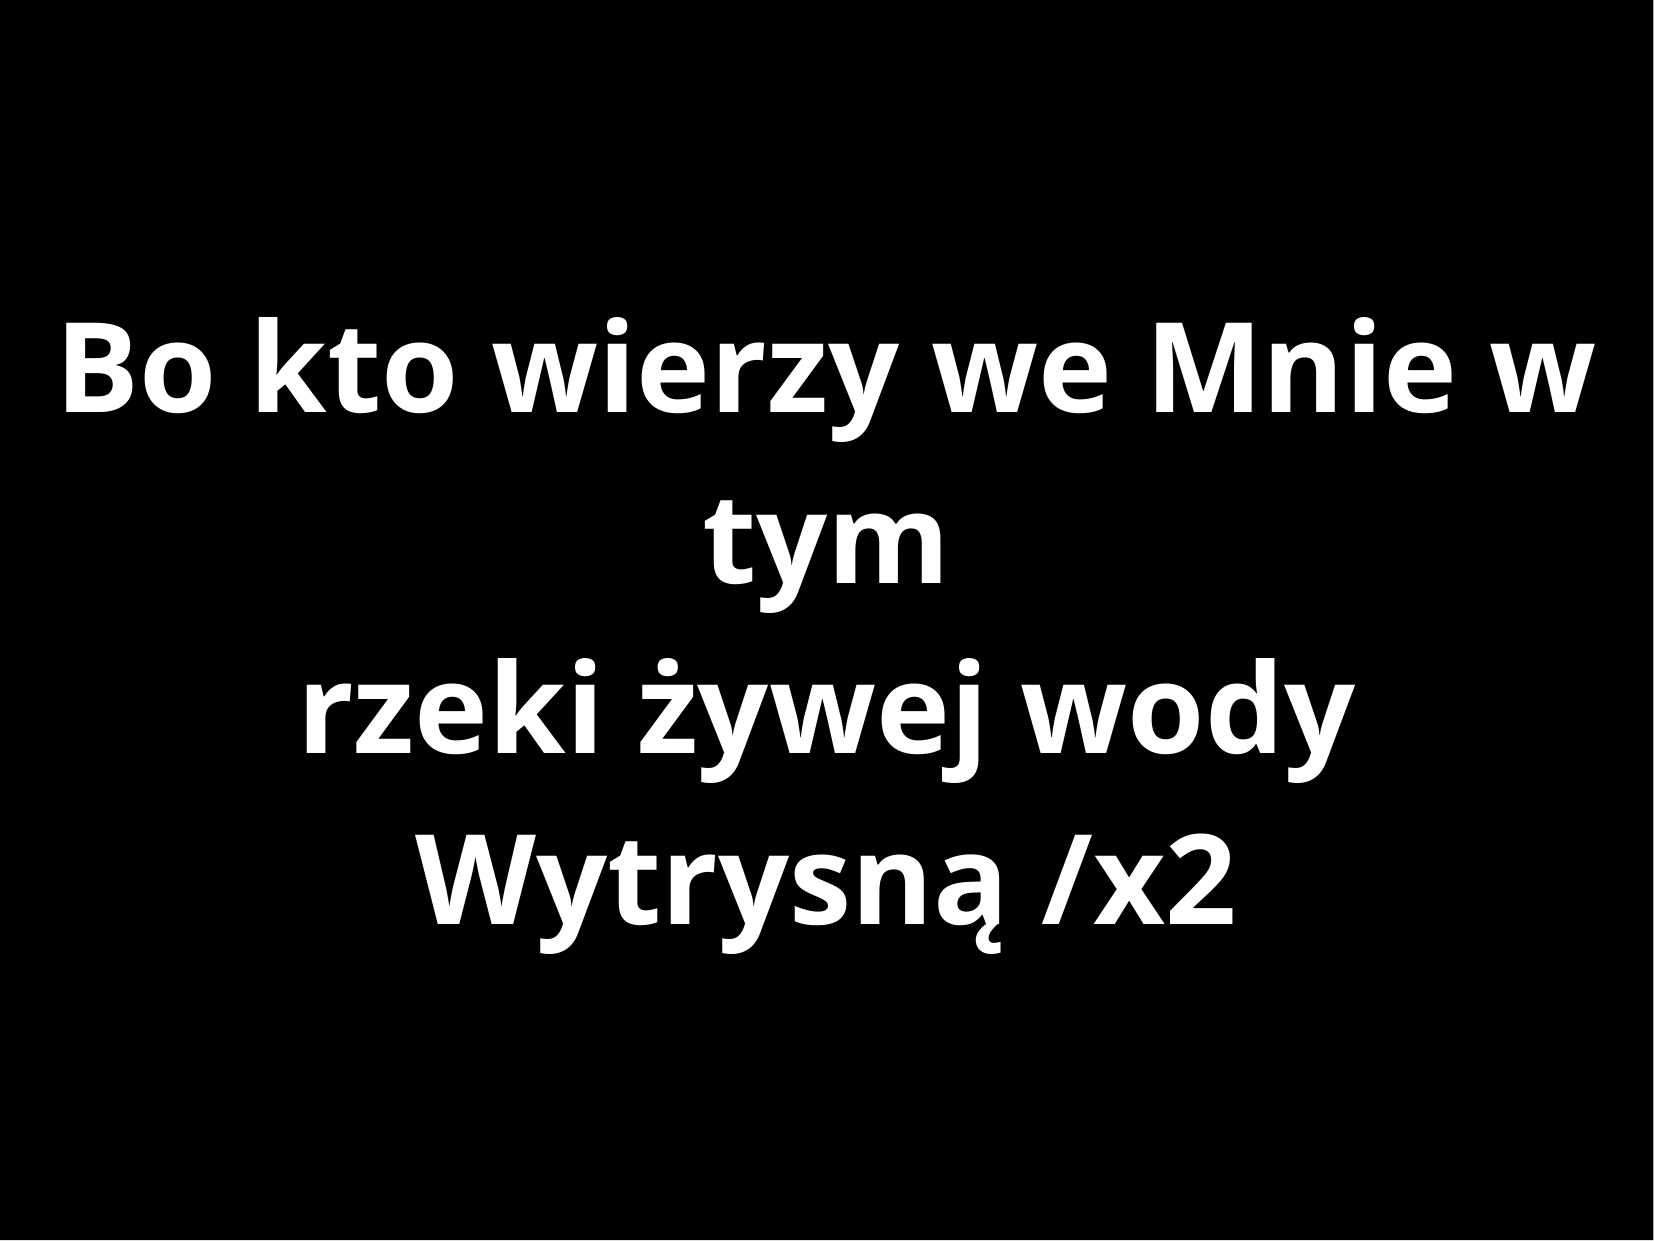

# Bo kto wierzy we Mnie w tym rzeki żywej wody Wytrysną /x2